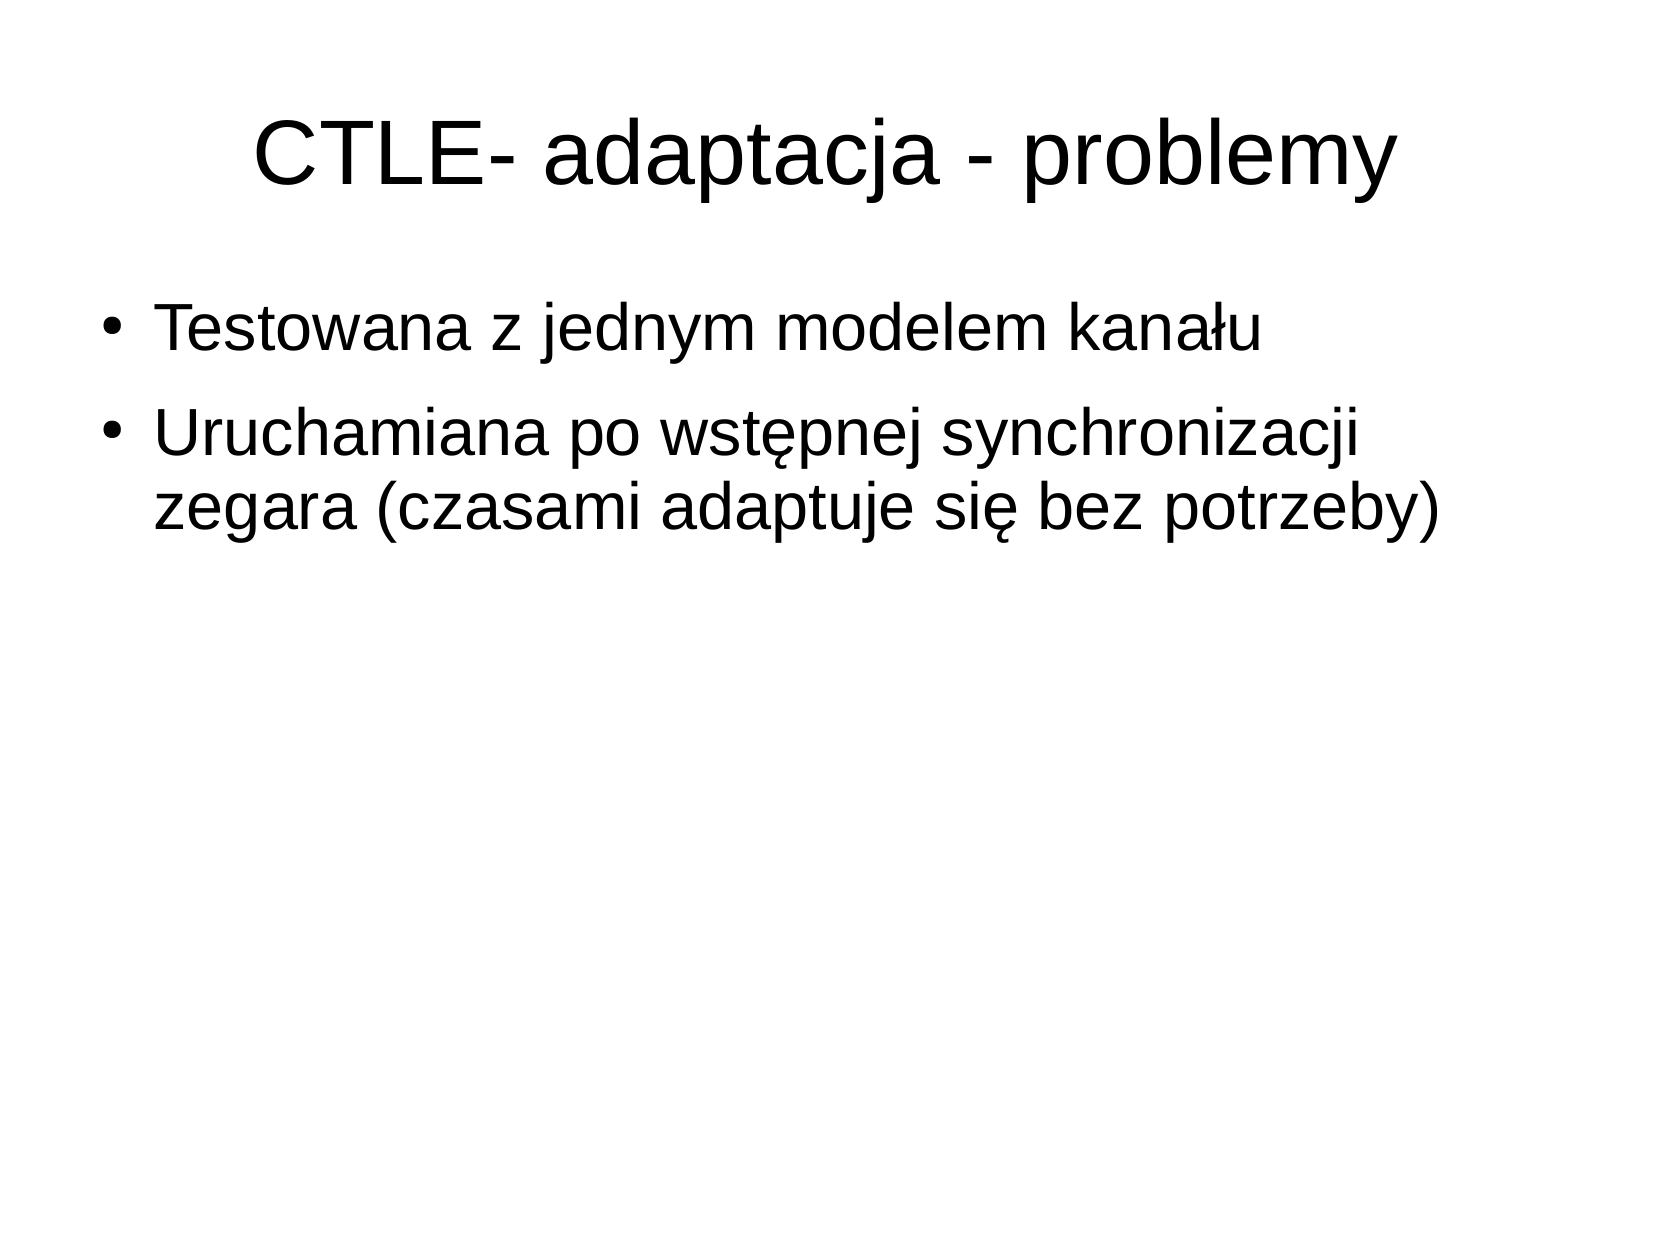

# CTLE- adaptacja - problemy
Testowana z jednym modelem kanału
Uruchamiana po wstępnej synchronizacji zegara (czasami adaptuje się bez potrzeby)